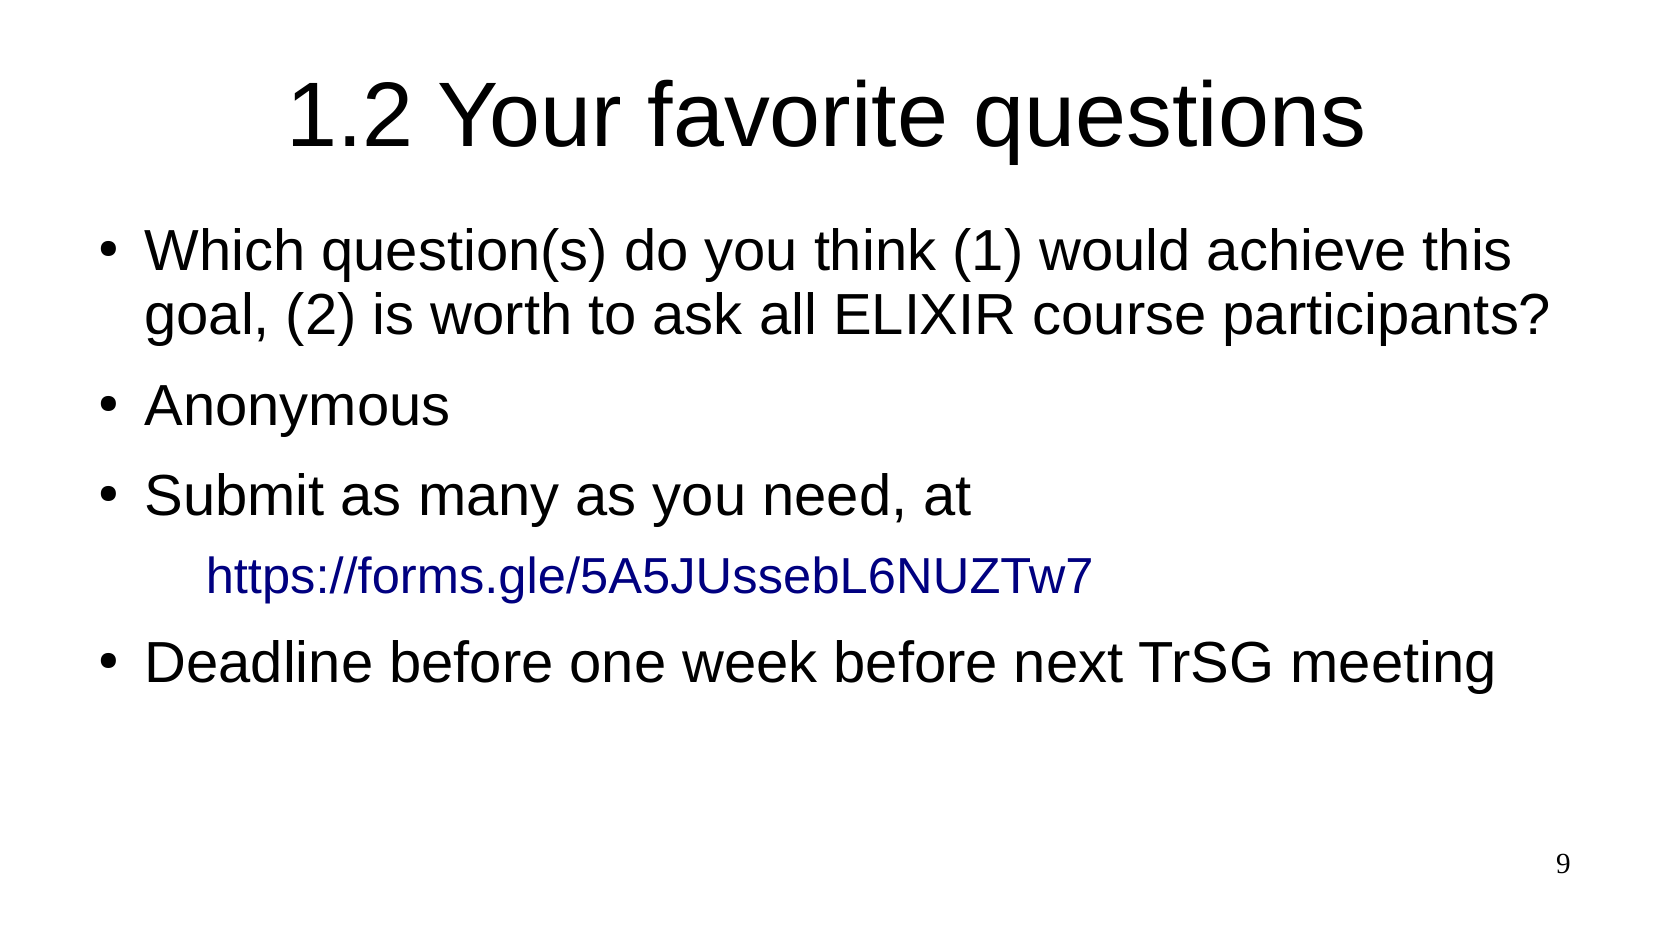

# 1.2 Your favorite questions
Which question(s) do you think (1) would achieve this goal, (2) is worth to ask all ELIXIR course participants?
Anonymous
Submit as many as you need, at
https://forms.gle/5A5JUssebL6NUZTw7
Deadline before one week before next TrSG meeting
9